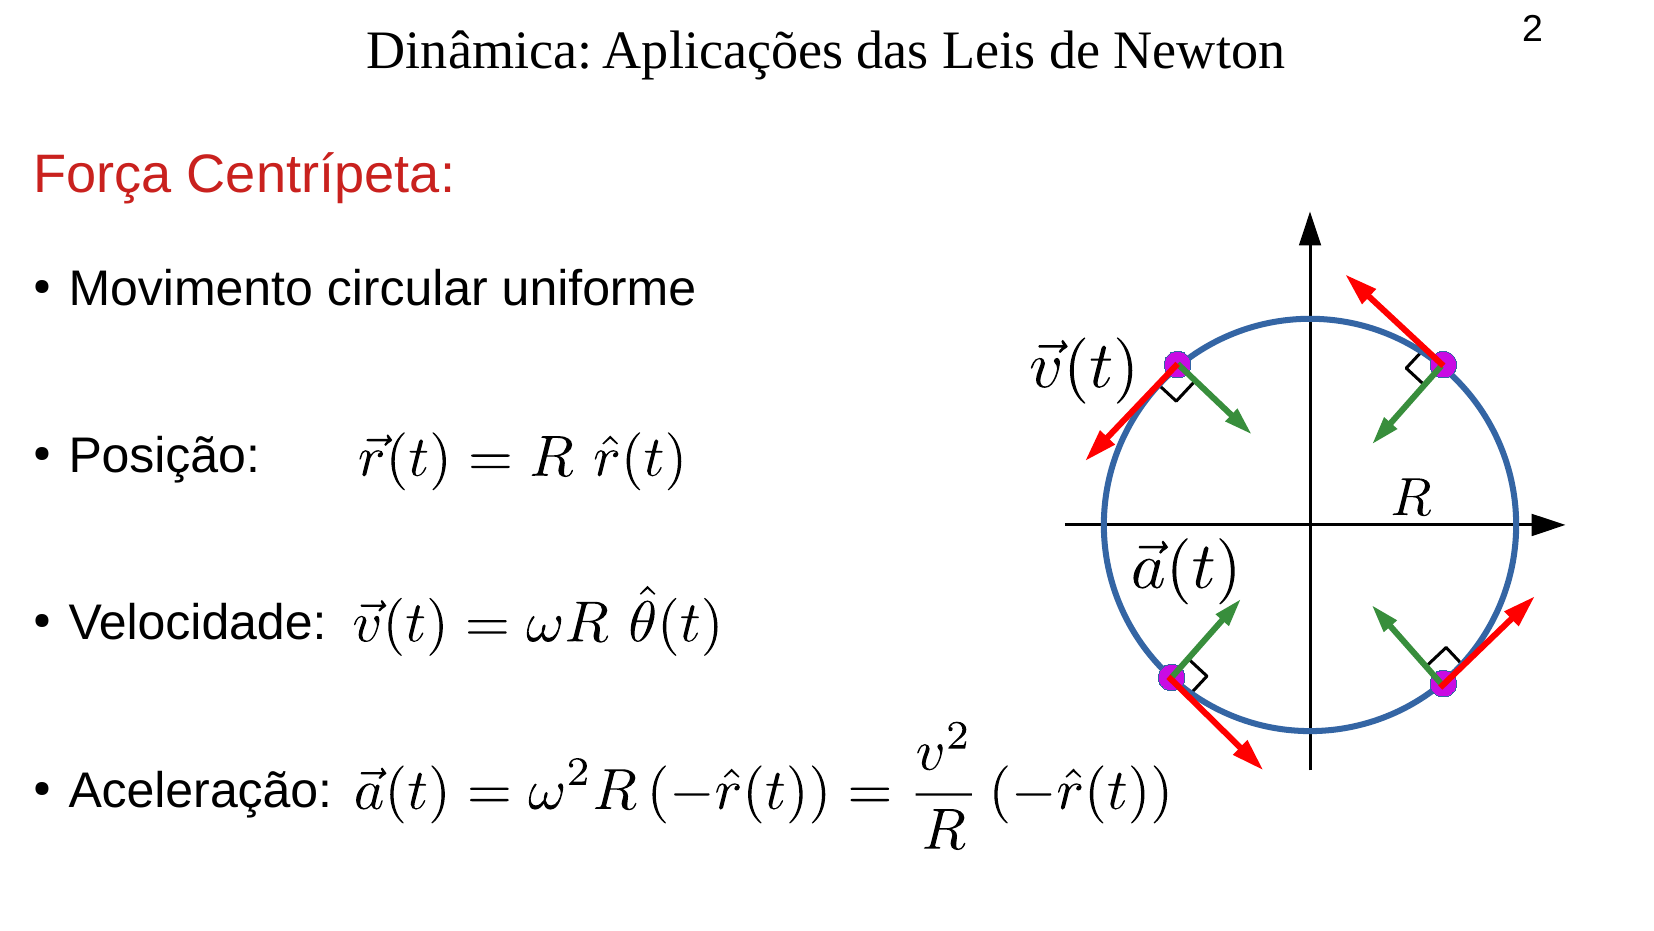

Dinâmica: Aplicações das Leis de Newton
Força Centrípeta:
Movimento circular uniforme
Posição:
Velocidade:
Aceleração: